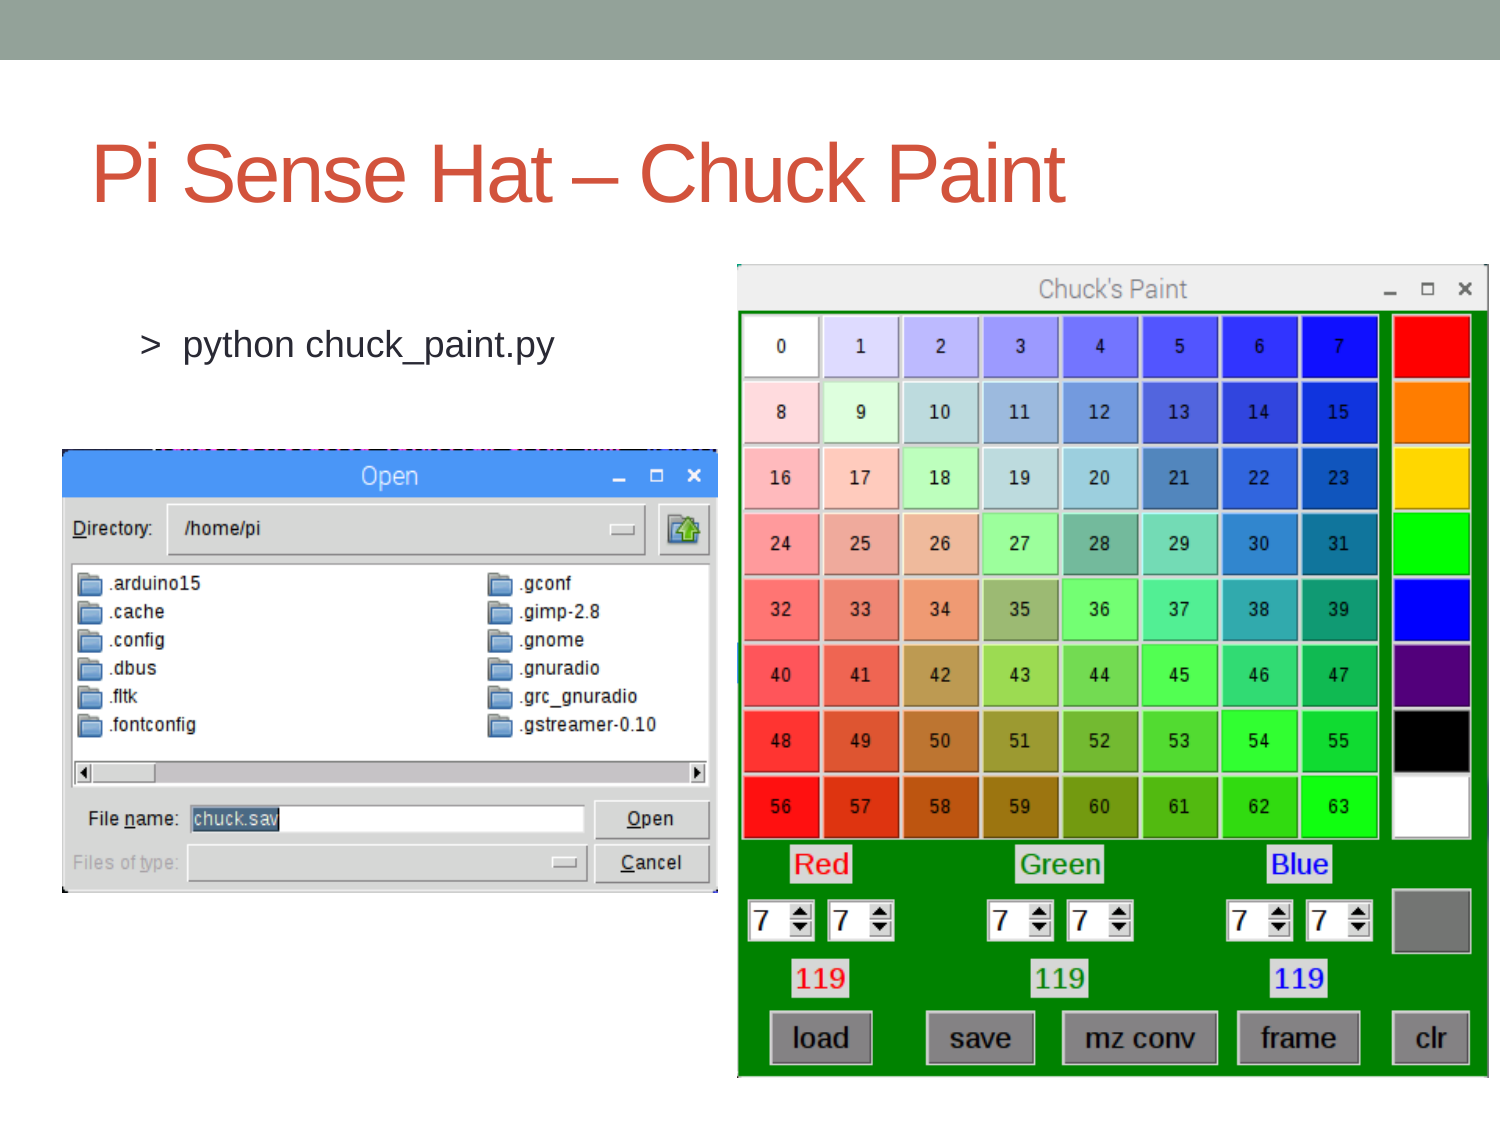

# Pi Sense Hat – Chuck Paint
> python chuck_paint.py